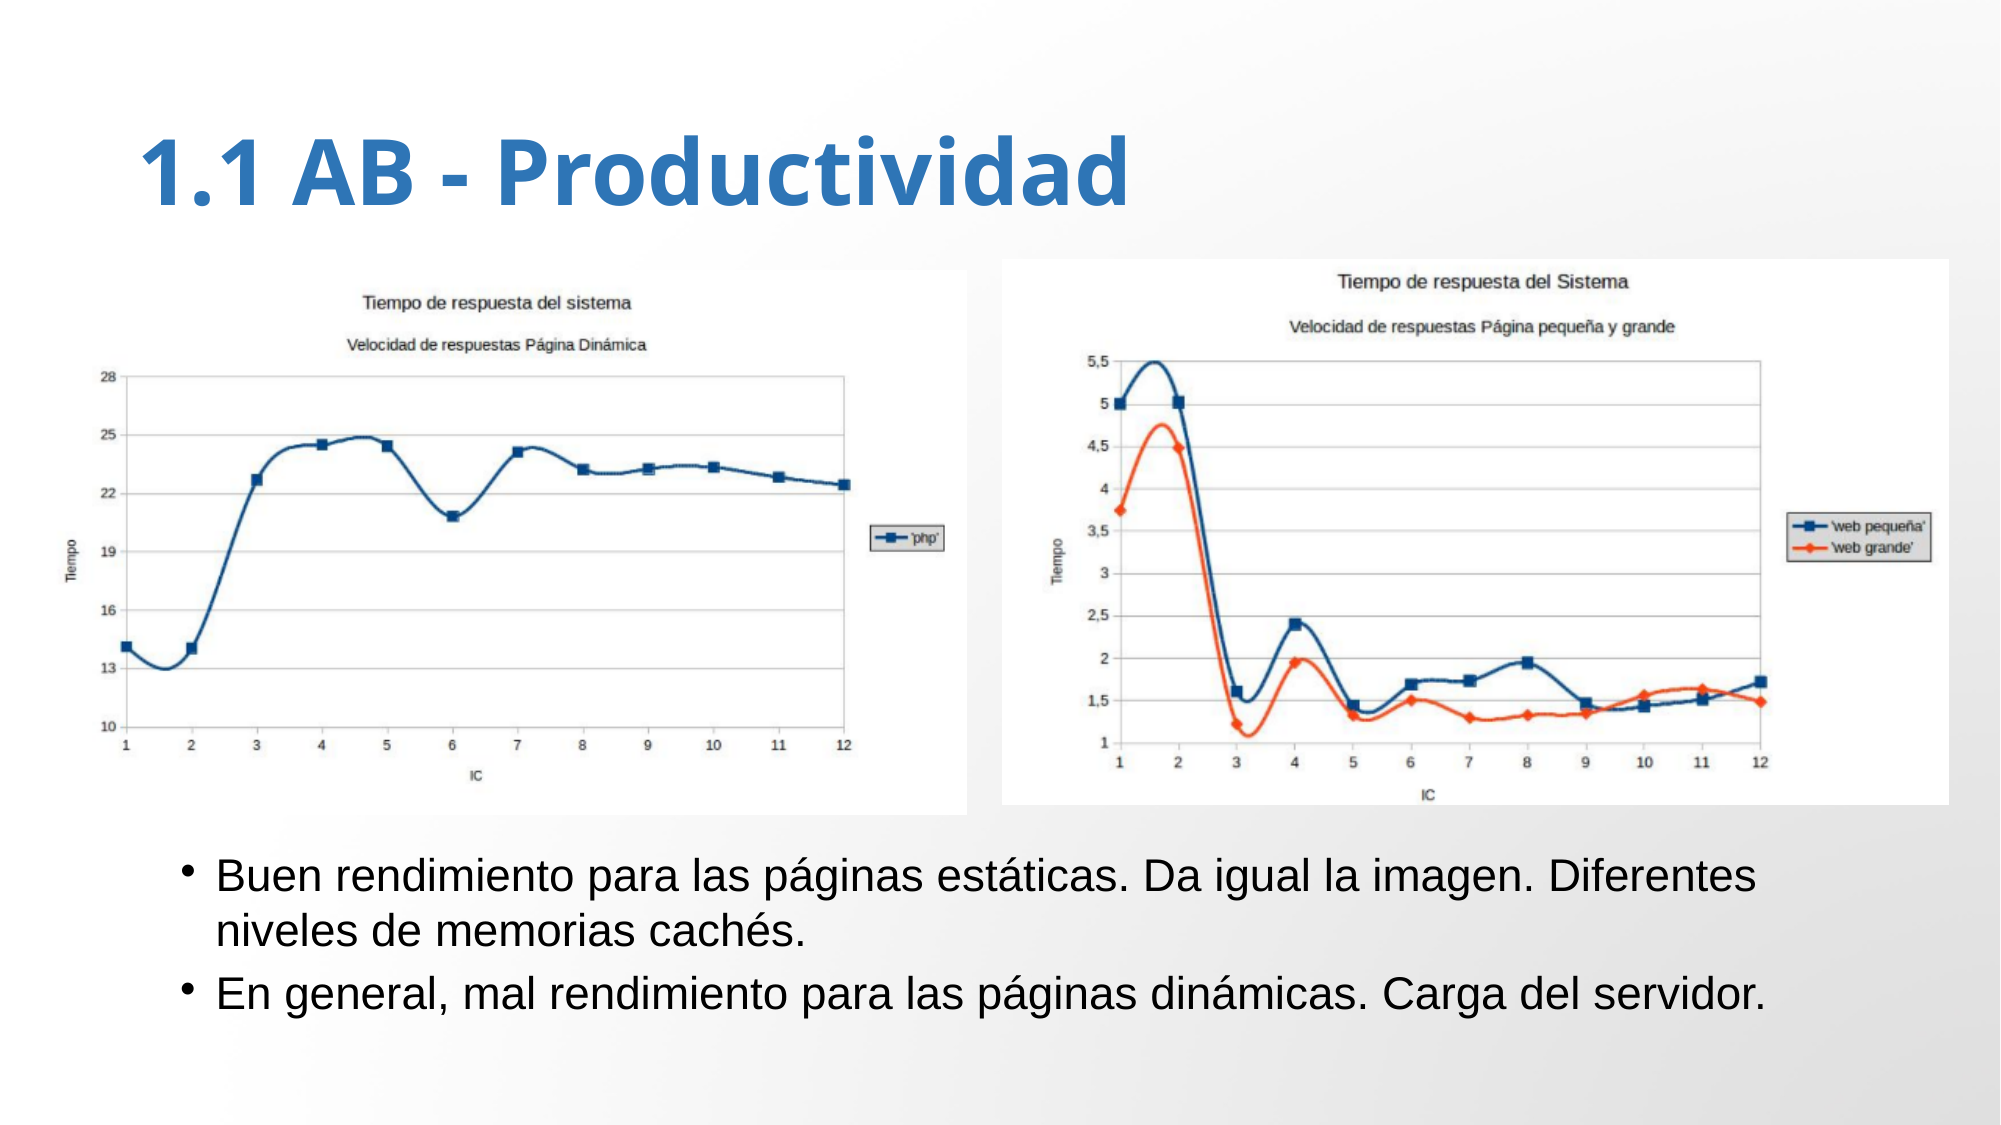

1.1 AB - Productividad
Buen rendimiento para las páginas estáticas. Da igual la imagen. Diferentes niveles de memorias cachés.
En general, mal rendimiento para las páginas dinámicas. Carga del servidor.